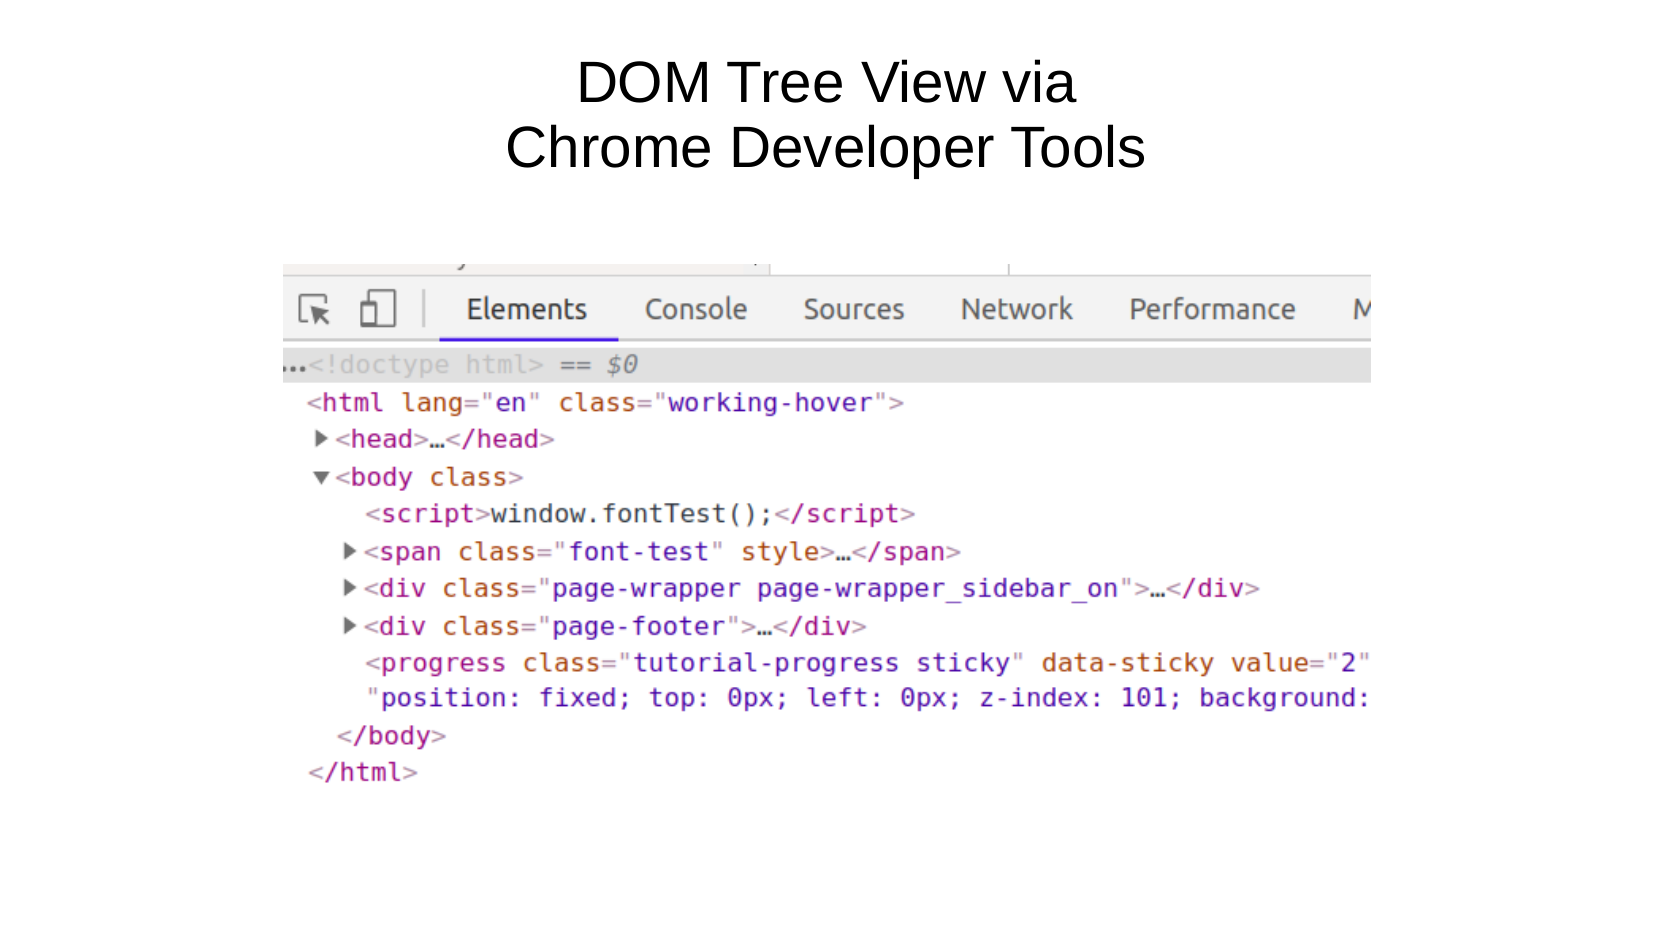

# DOM Tree View via Chrome Developer Tools